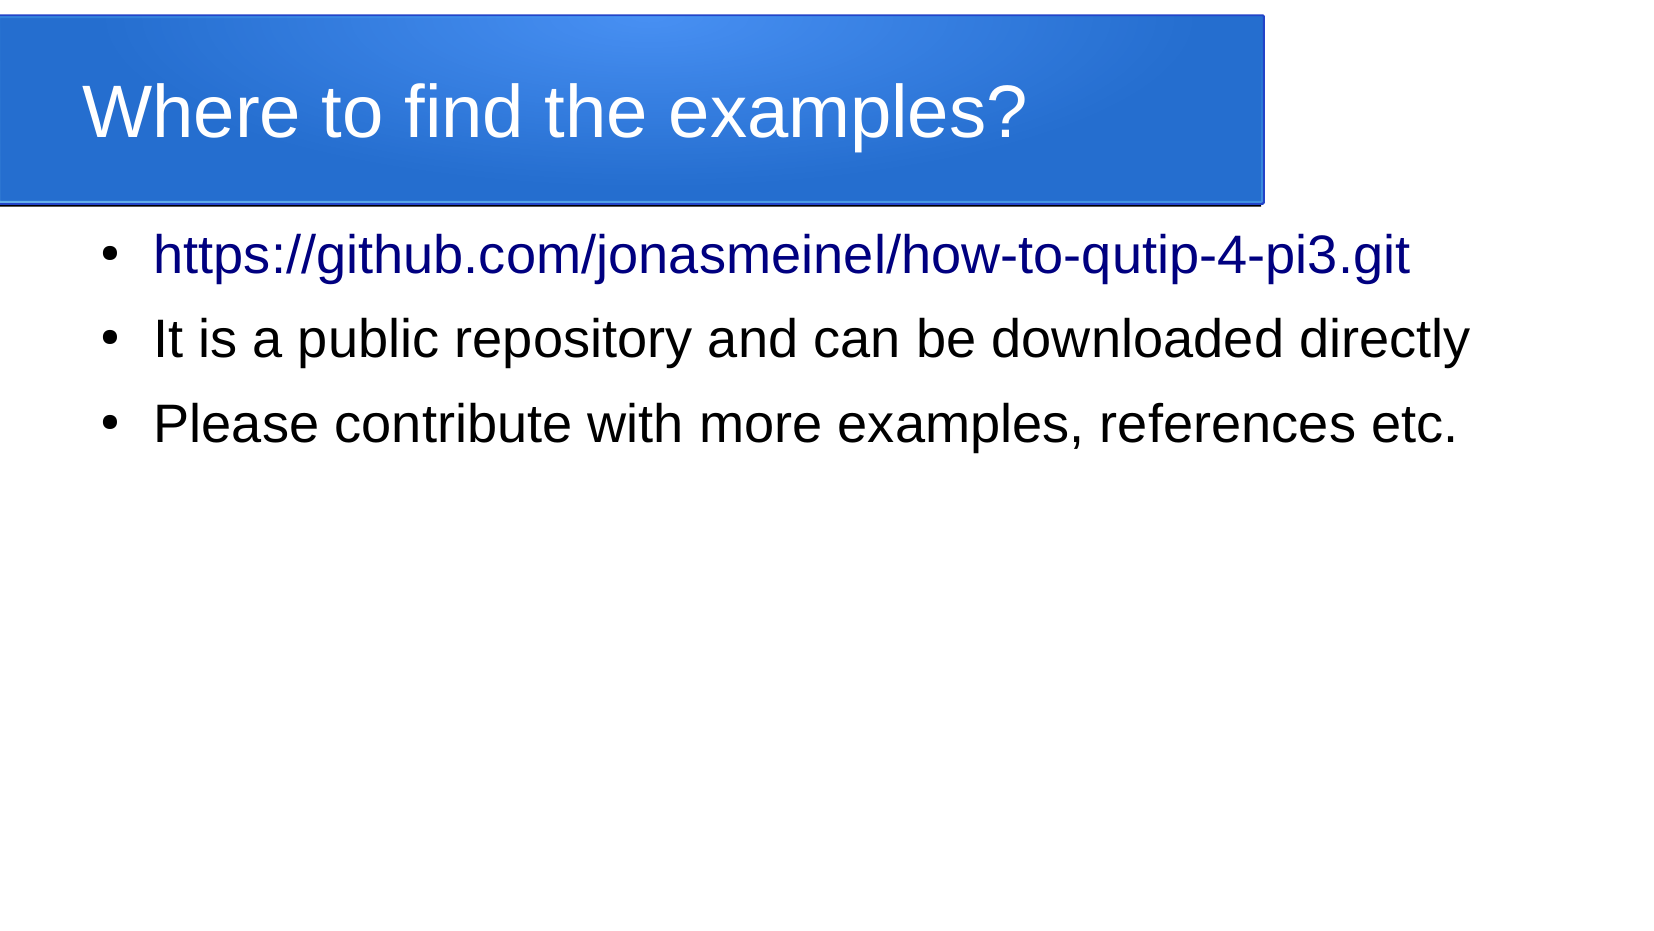

# Where to find the examples?
https://github.com/jonasmeinel/how-to-qutip-4-pi3.git
It is a public repository and can be downloaded directly
Please contribute with more examples, references etc.